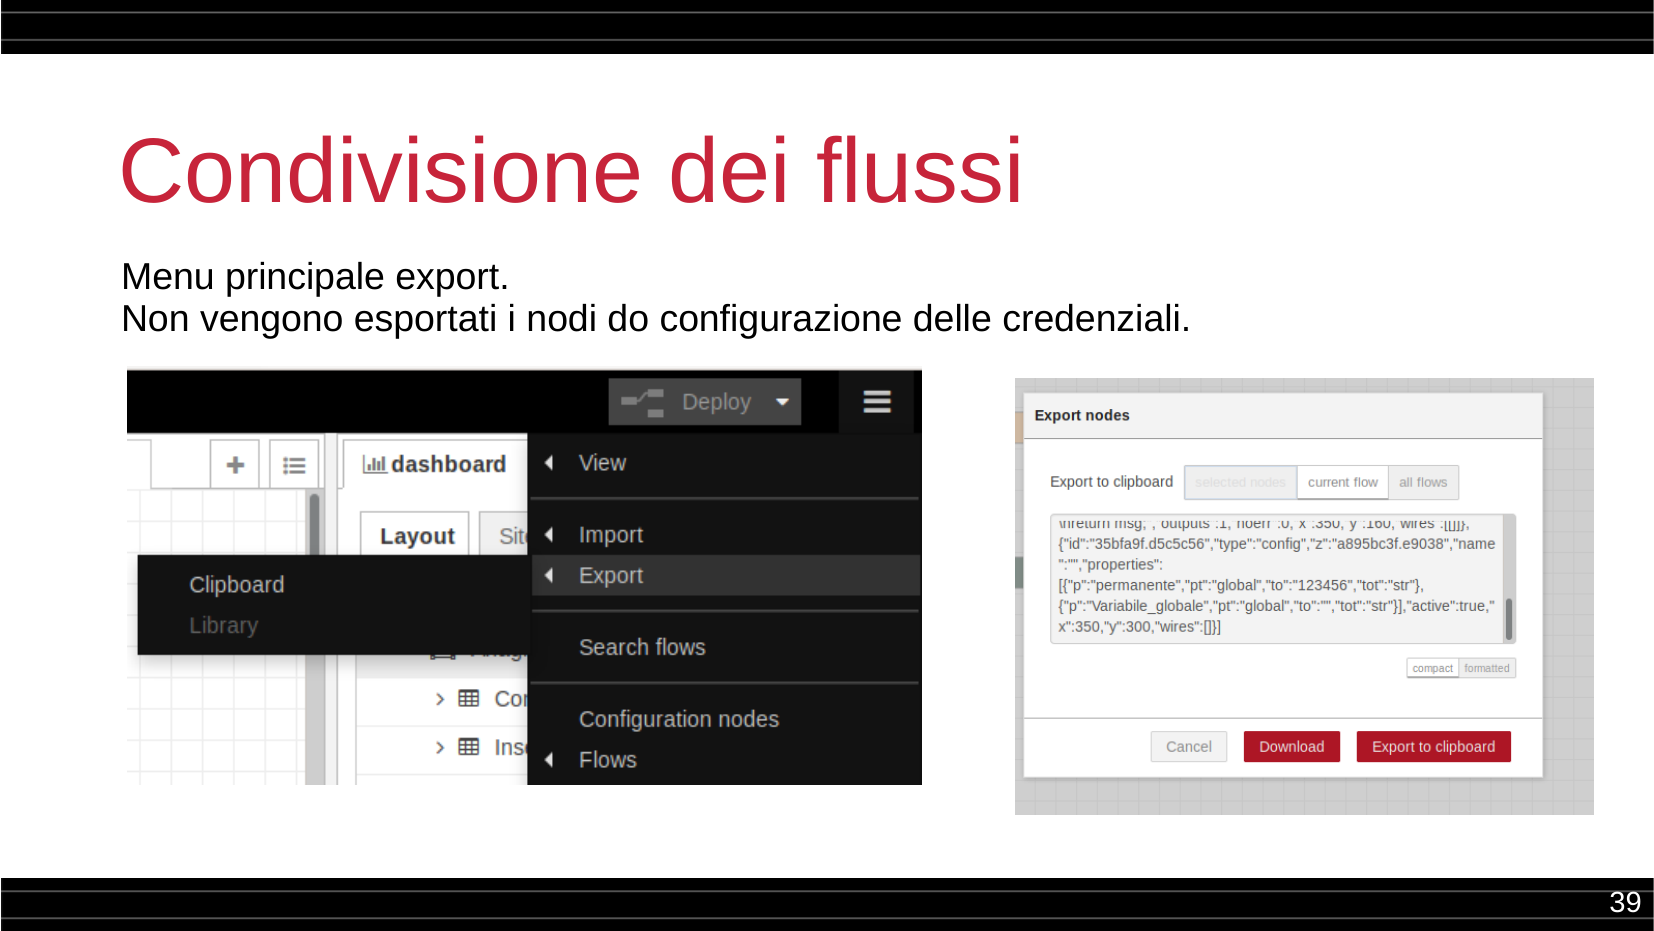

# Condivisione dei flussi
Menu principale export.
Non vengono esportati i nodi do configurazione delle credenziali.